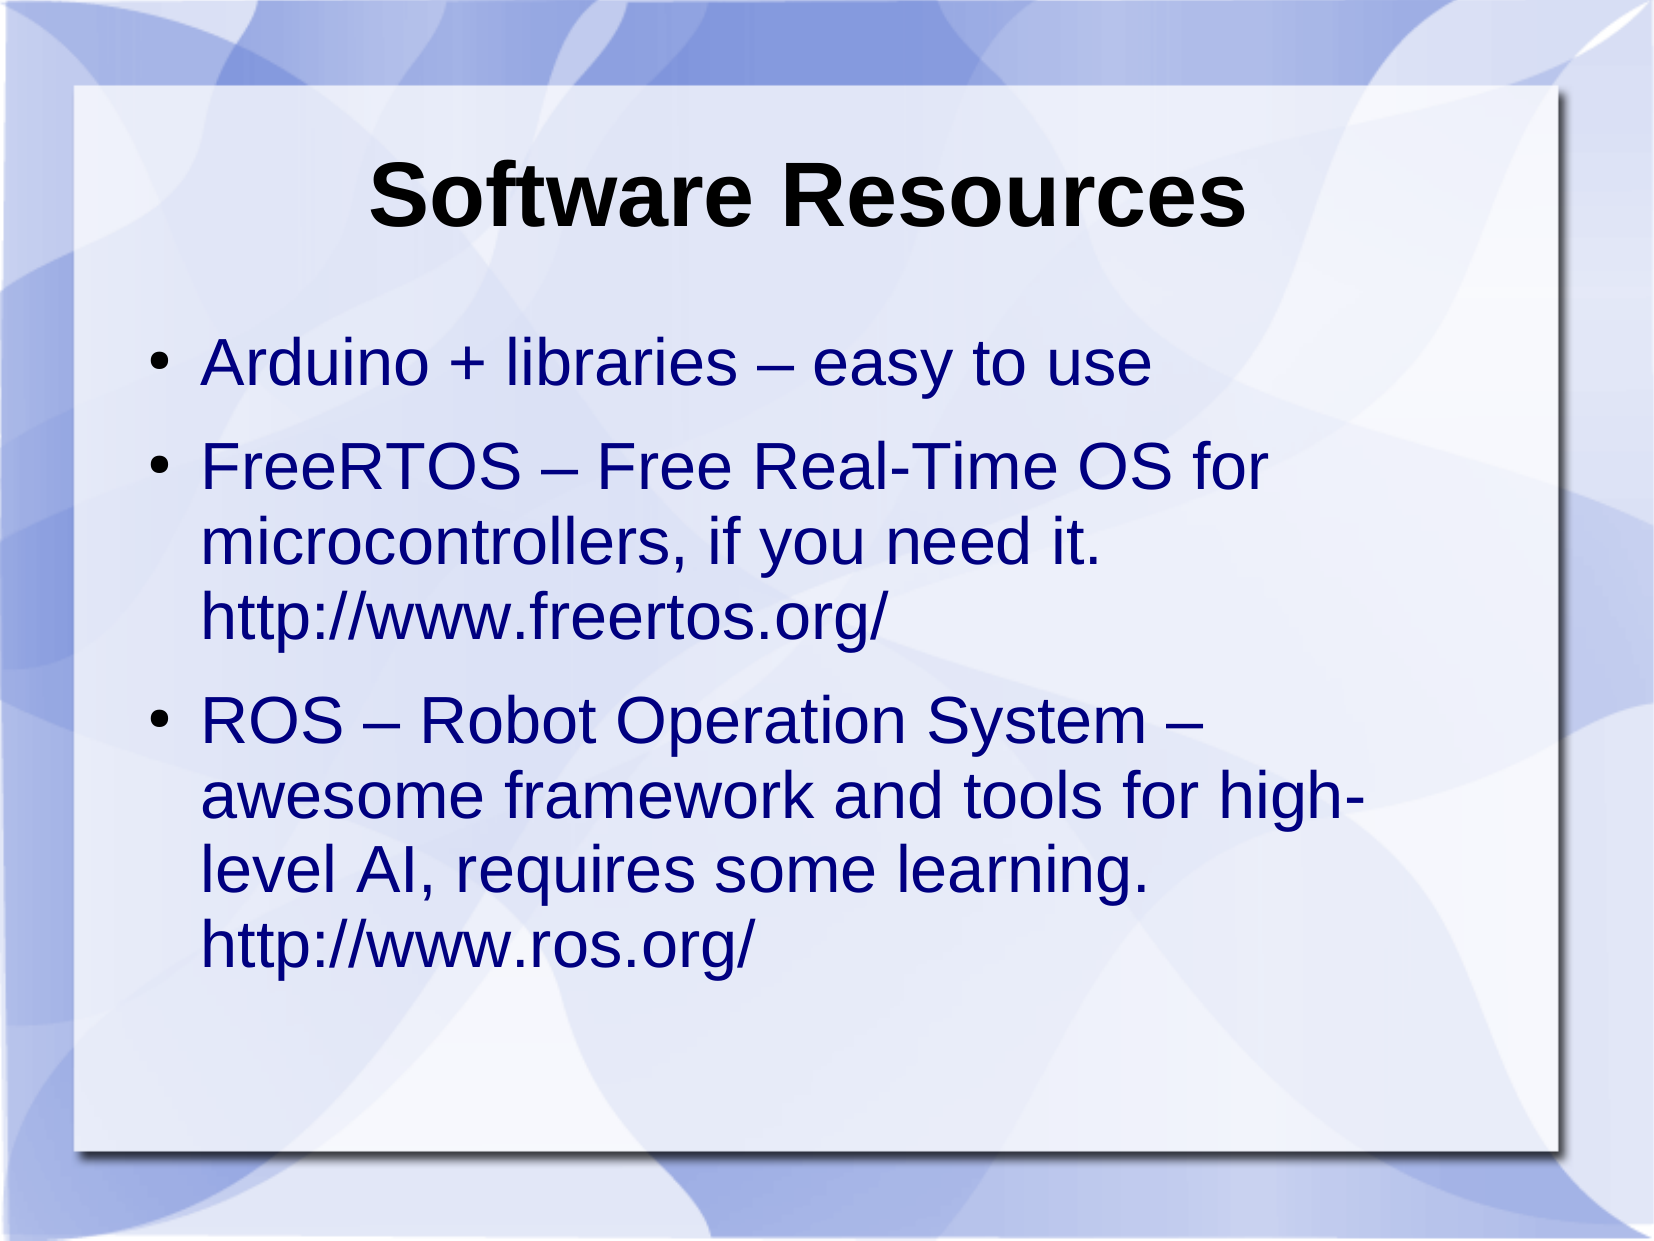

# Software Resources
Arduino + libraries – easy to use
FreeRTOS – Free Real-Time OS for microcontrollers, if you need it. http://www.freertos.org/
ROS – Robot Operation System – awesome framework and tools for high-level AI, requires some learning. http://www.ros.org/